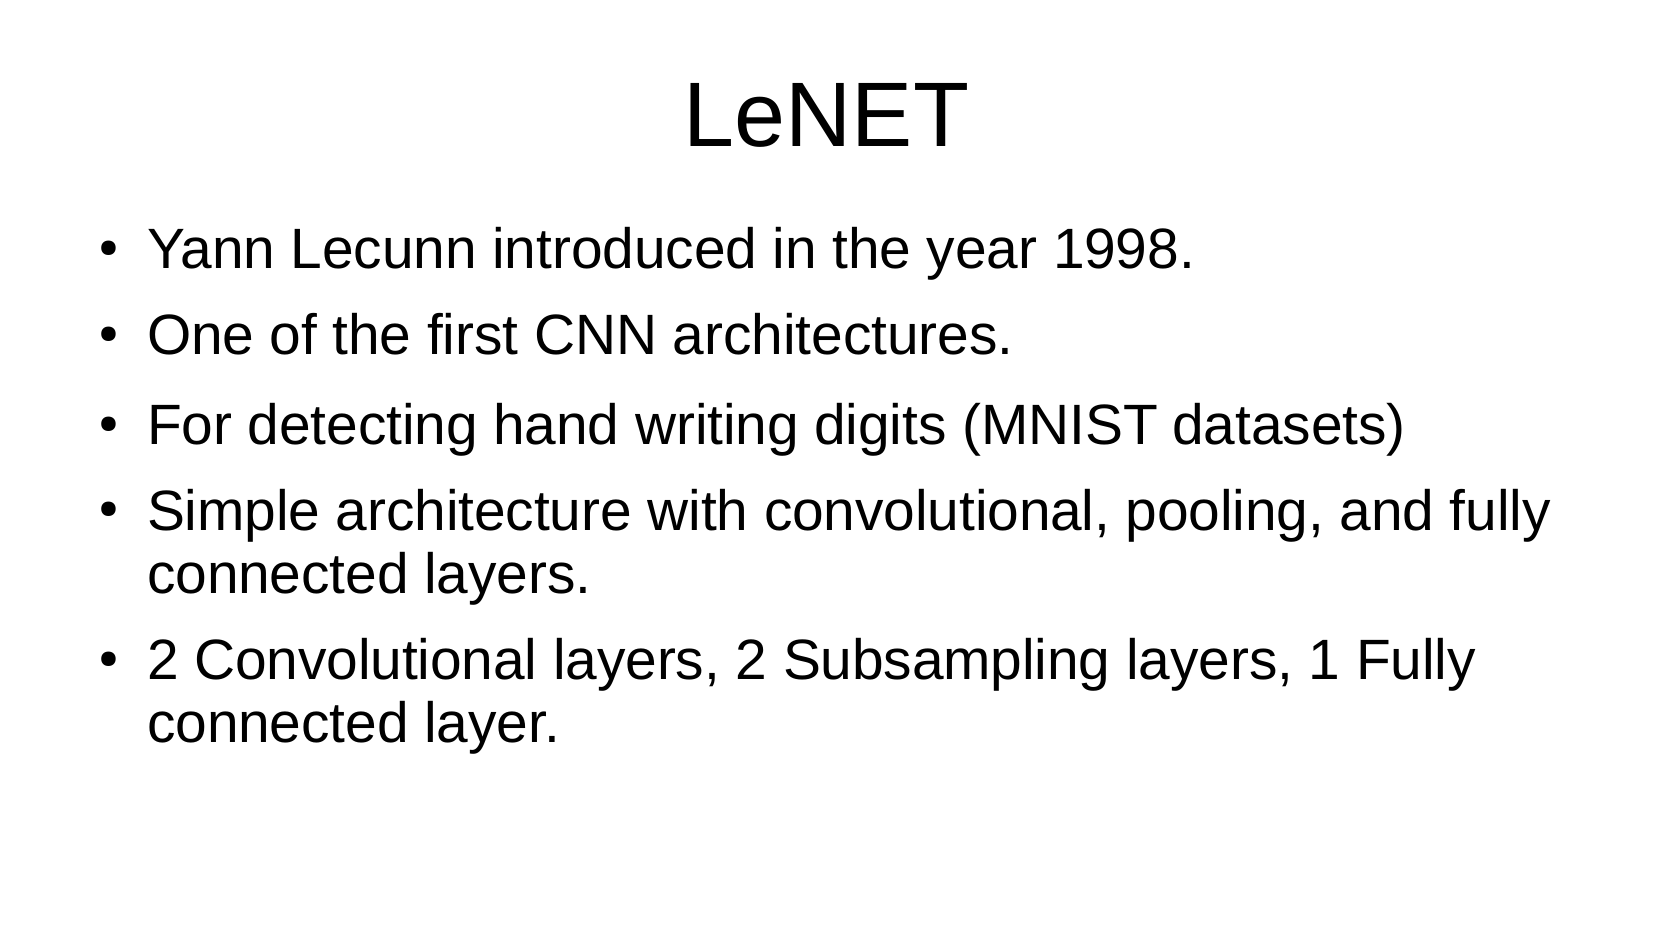

# LeNET
Yann Lecunn introduced in the year 1998.
One of the first CNN architectures.
For detecting hand writing digits (MNIST datasets)
Simple architecture with convolutional, pooling, and fully connected layers.
2 Convolutional layers, 2 Subsampling layers, 1 Fully connected layer.